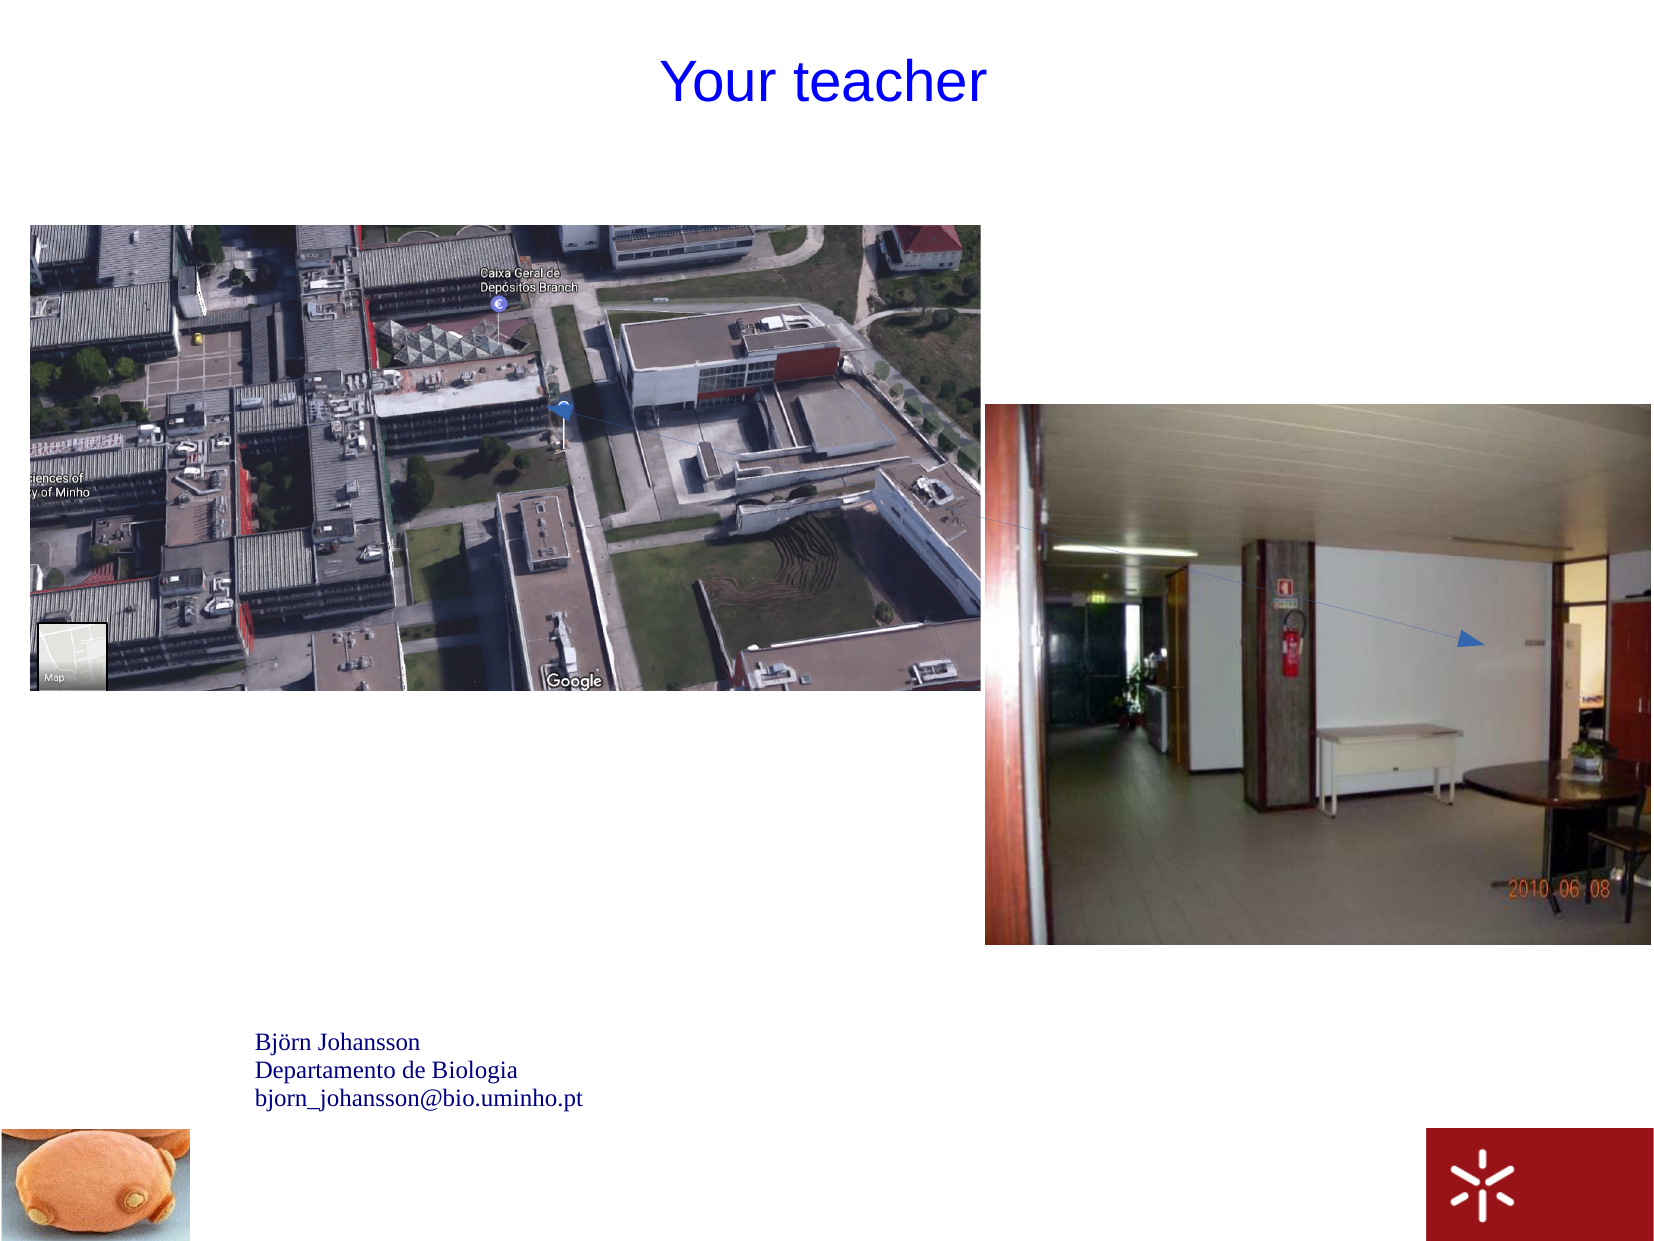

# Your teacher
Björn Johansson
Departamento de Biologia
bjorn_johansson@bio.uminho.pt